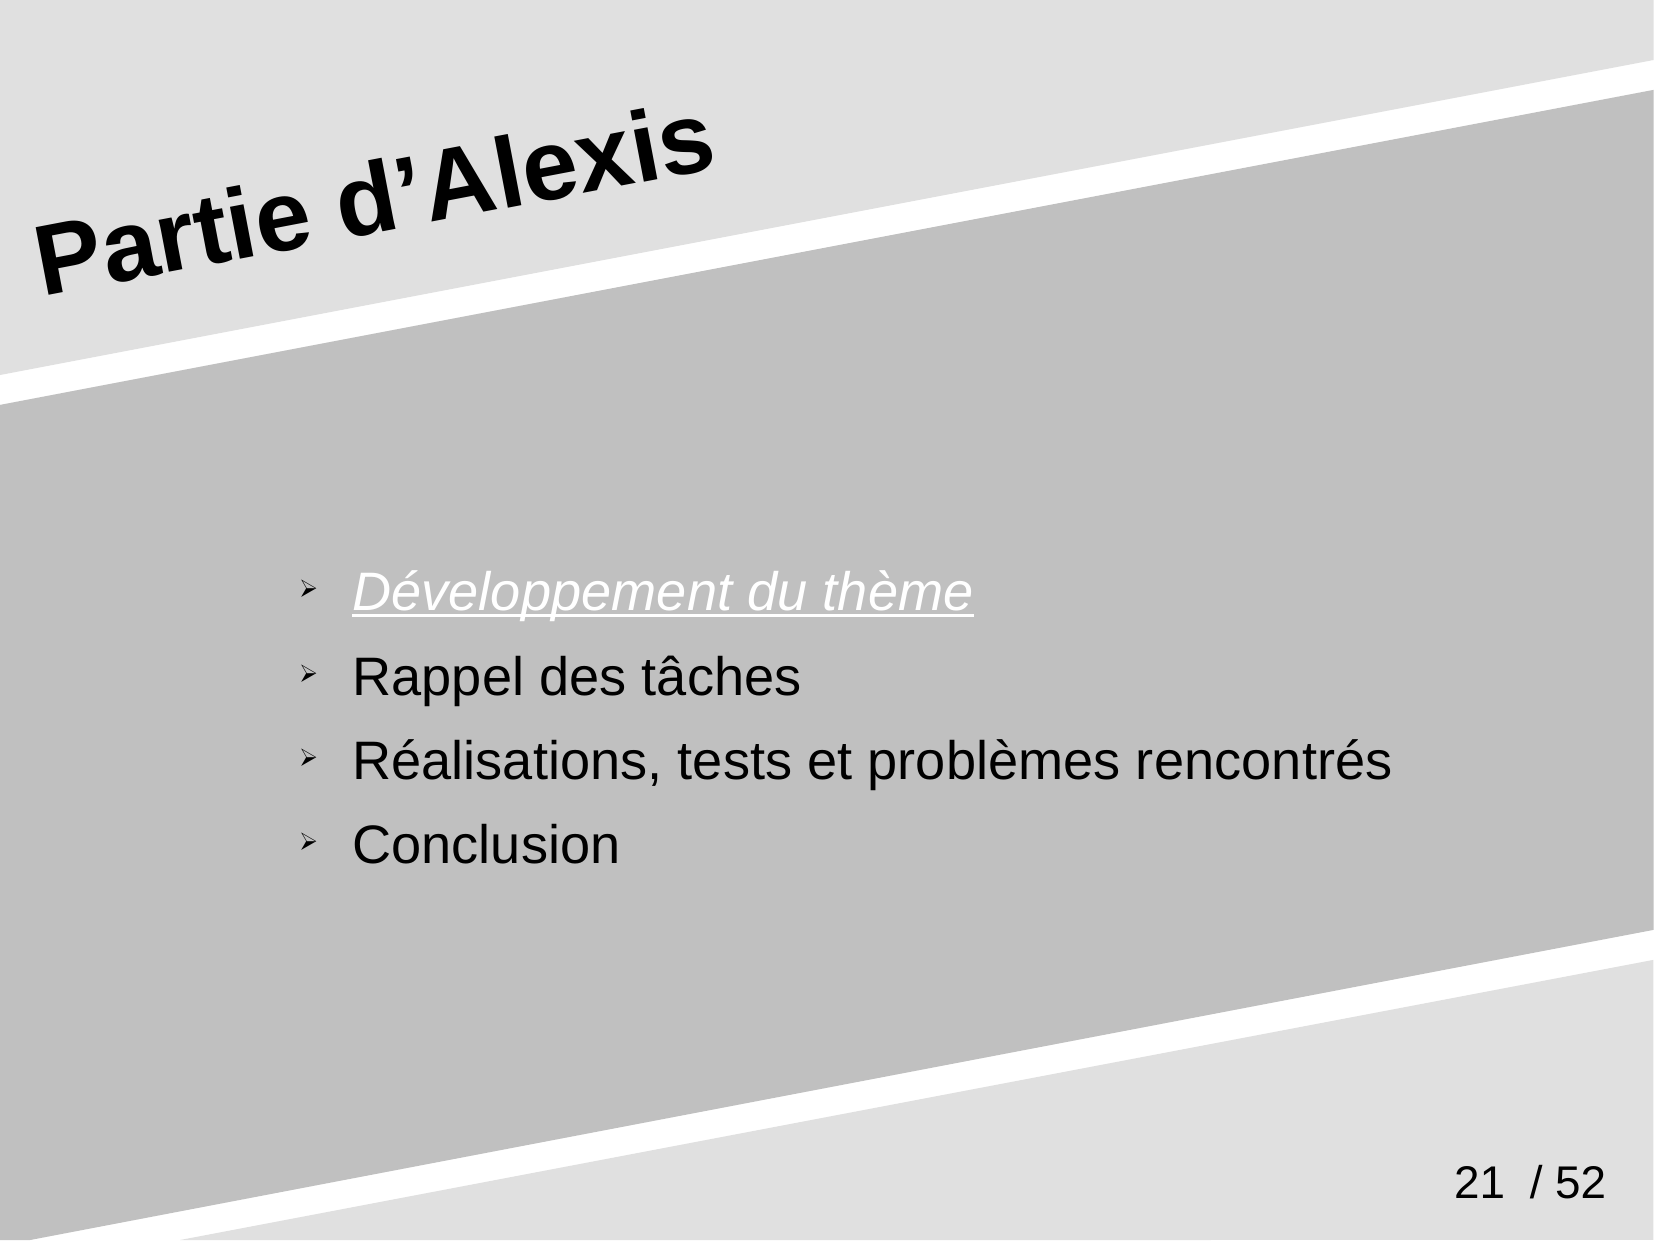

# Partie d’Alexis
Développement du thème
Rappel des tâches
Réalisations, tests et problèmes rencontrés
Conclusion